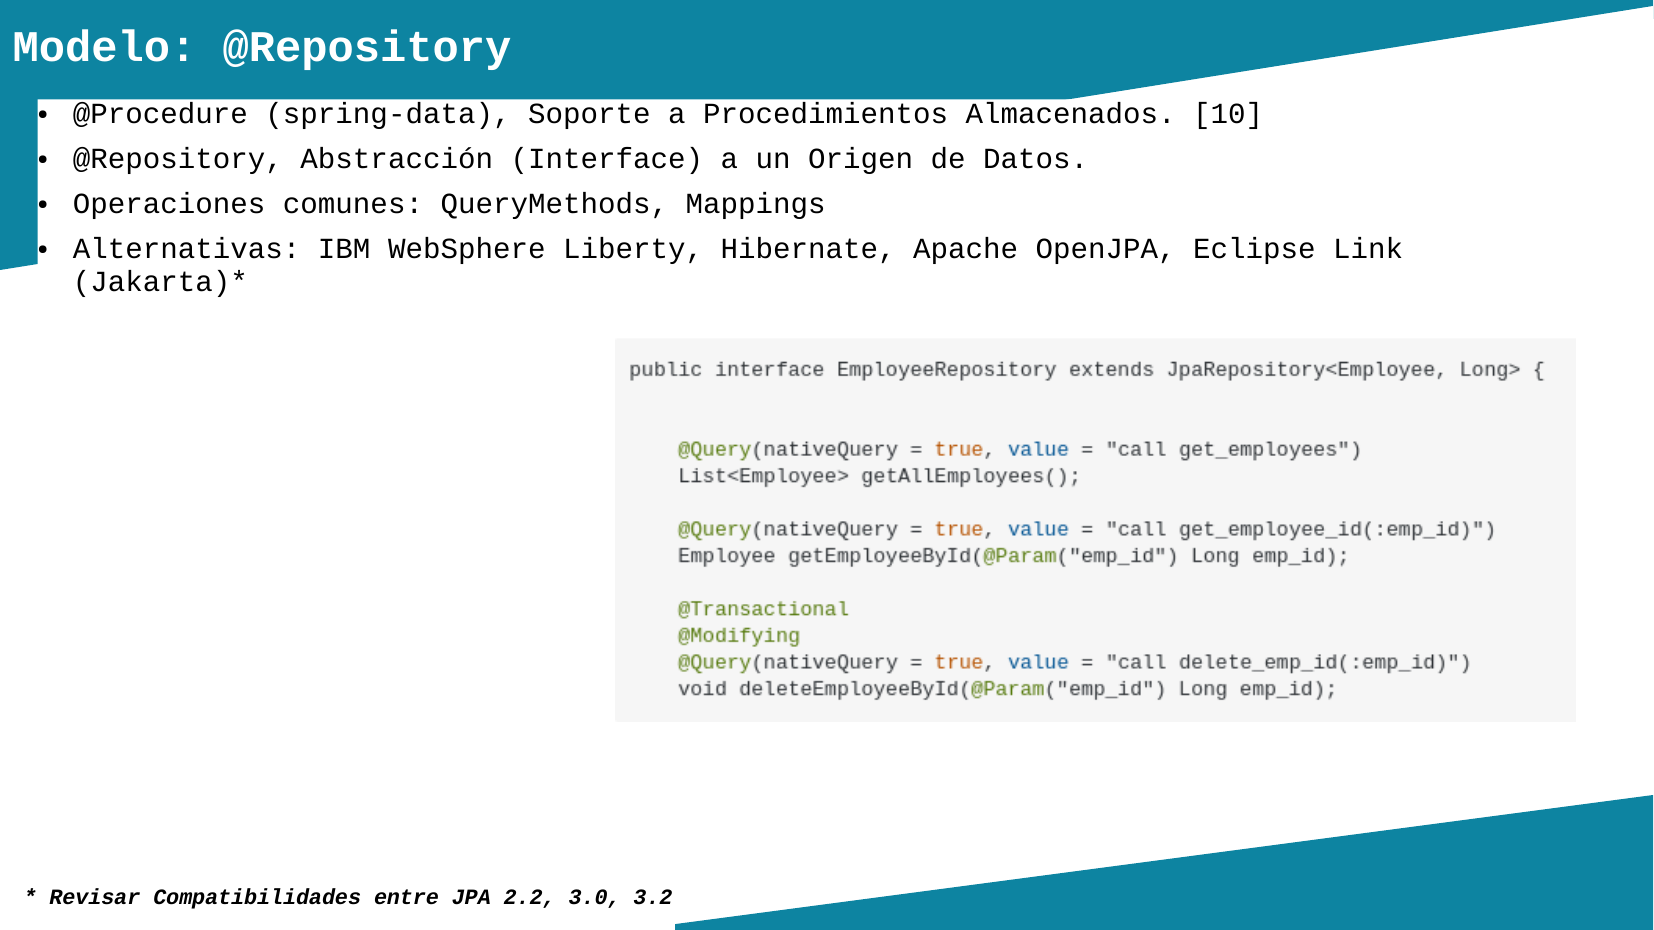

# Modelo: @Repository
@Procedure (spring-data), Soporte a Procedimientos Almacenados. [10]
@Repository, Abstracción (Interface) a un Origen de Datos.
Operaciones comunes: QueryMethods, Mappings
Alternativas: IBM WebSphere Liberty, Hibernate, Apache OpenJPA, Eclipse Link (Jakarta)*
* Revisar Compatibilidades entre JPA 2.2, 3.0, 3.2